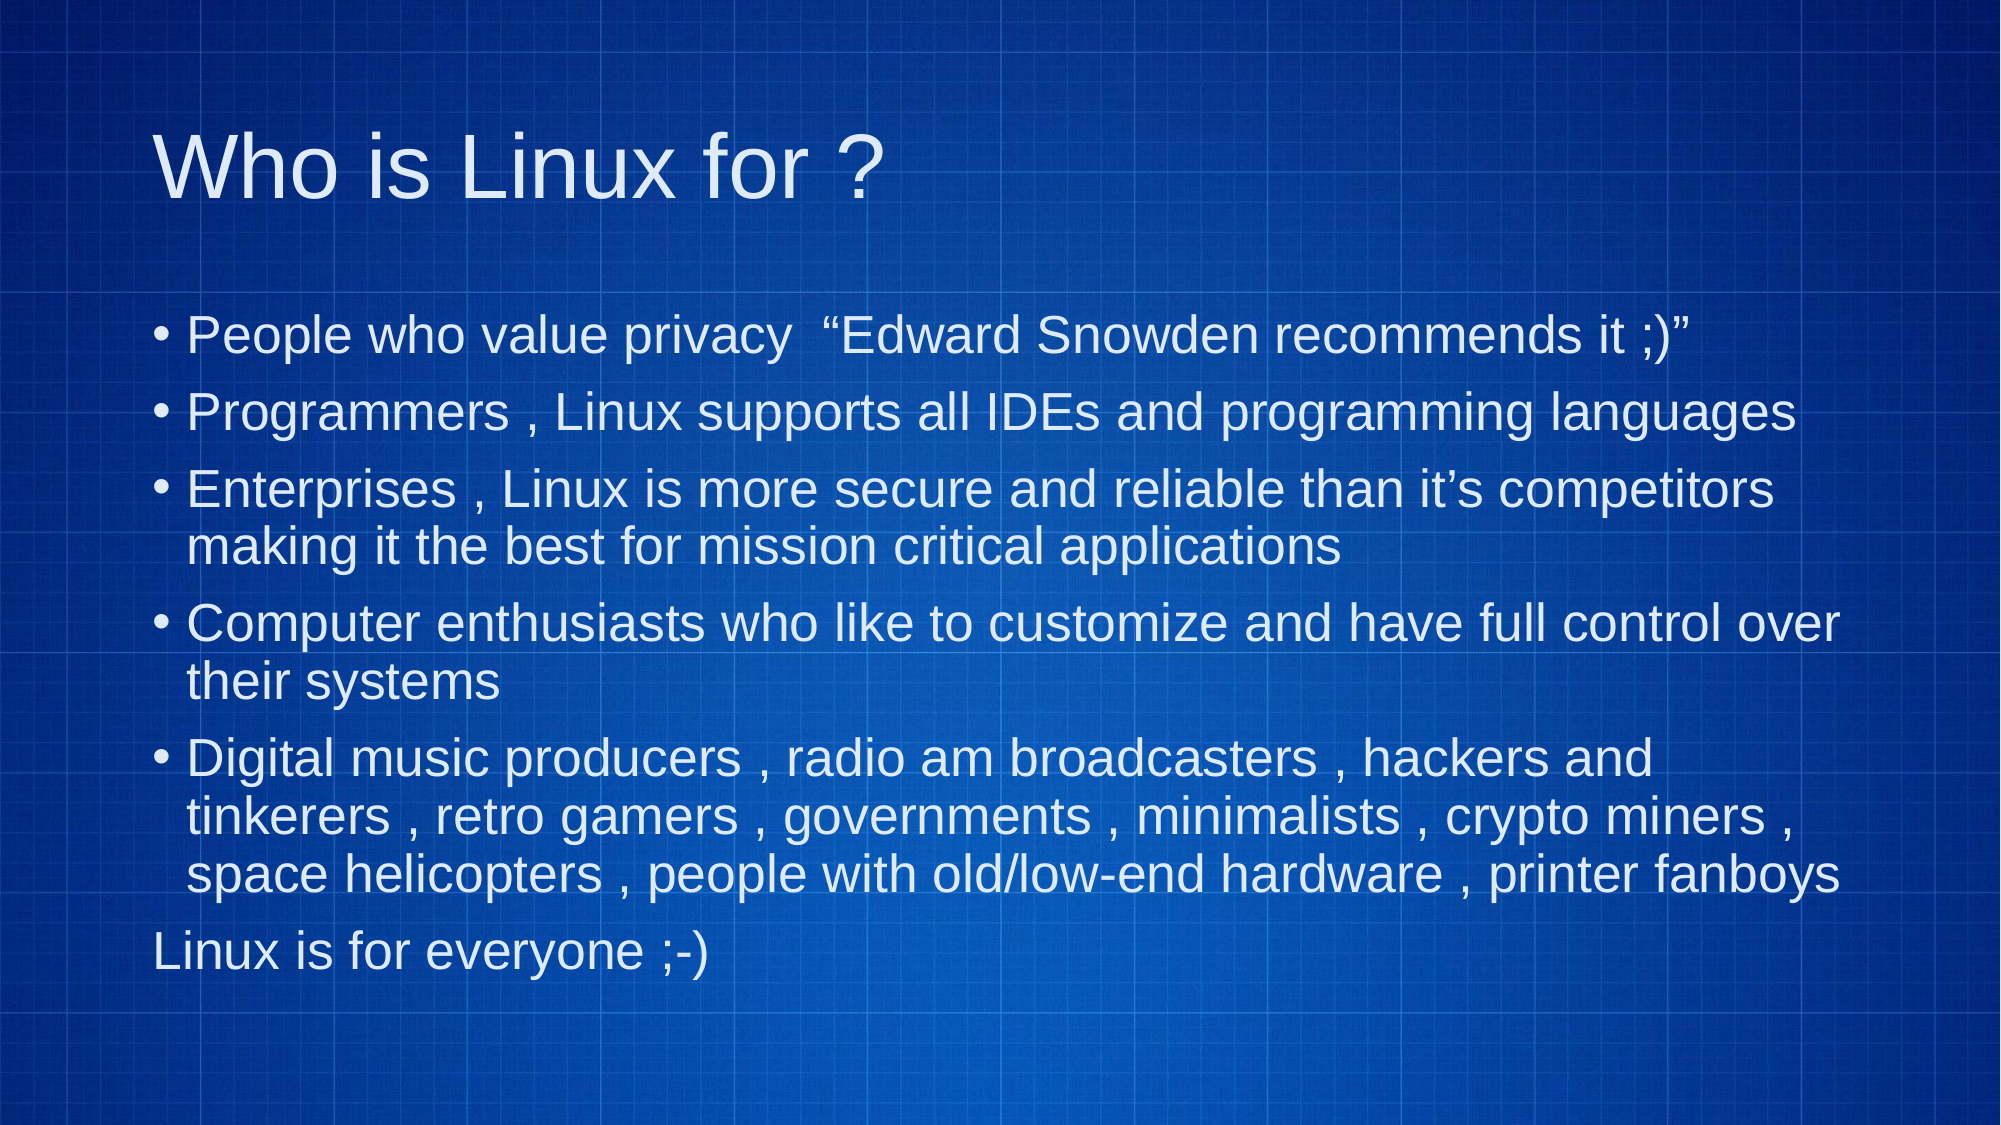

# Who is Linux for ?
People who value privacy “Edward Snowden recommends it ;)”
Programmers , Linux supports all IDEs and programming languages
Enterprises , Linux is more secure and reliable than it’s competitors making it the best for mission critical applications
Computer enthusiasts who like to customize and have full control over their systems
Digital music producers , radio am broadcasters , hackers and tinkerers , retro gamers , governments , minimalists , crypto miners , space helicopters , people with old/low-end hardware , printer fanboys
Linux is for everyone ;-)